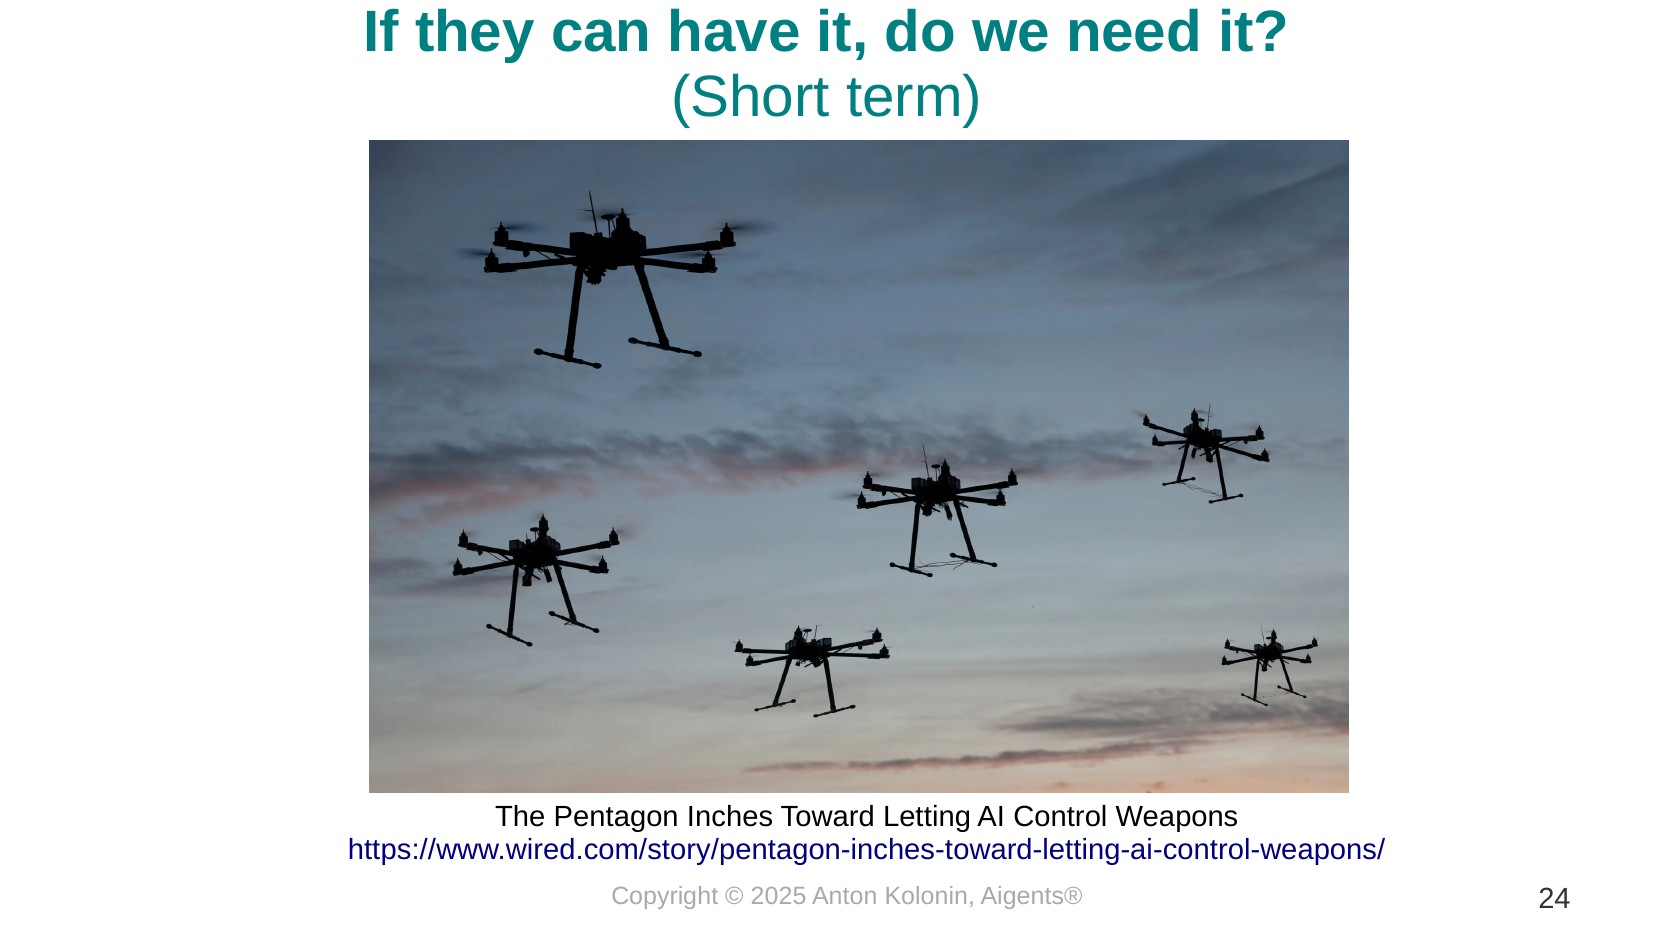

If they can have it, do we need it?
(Short term)
The Pentagon Inches Toward Letting AI Control Weapons
https://www.wired.com/story/pentagon-inches-toward-letting-ai-control-weapons/
Copyright © 2025 Anton Kolonin, Aigents®
24